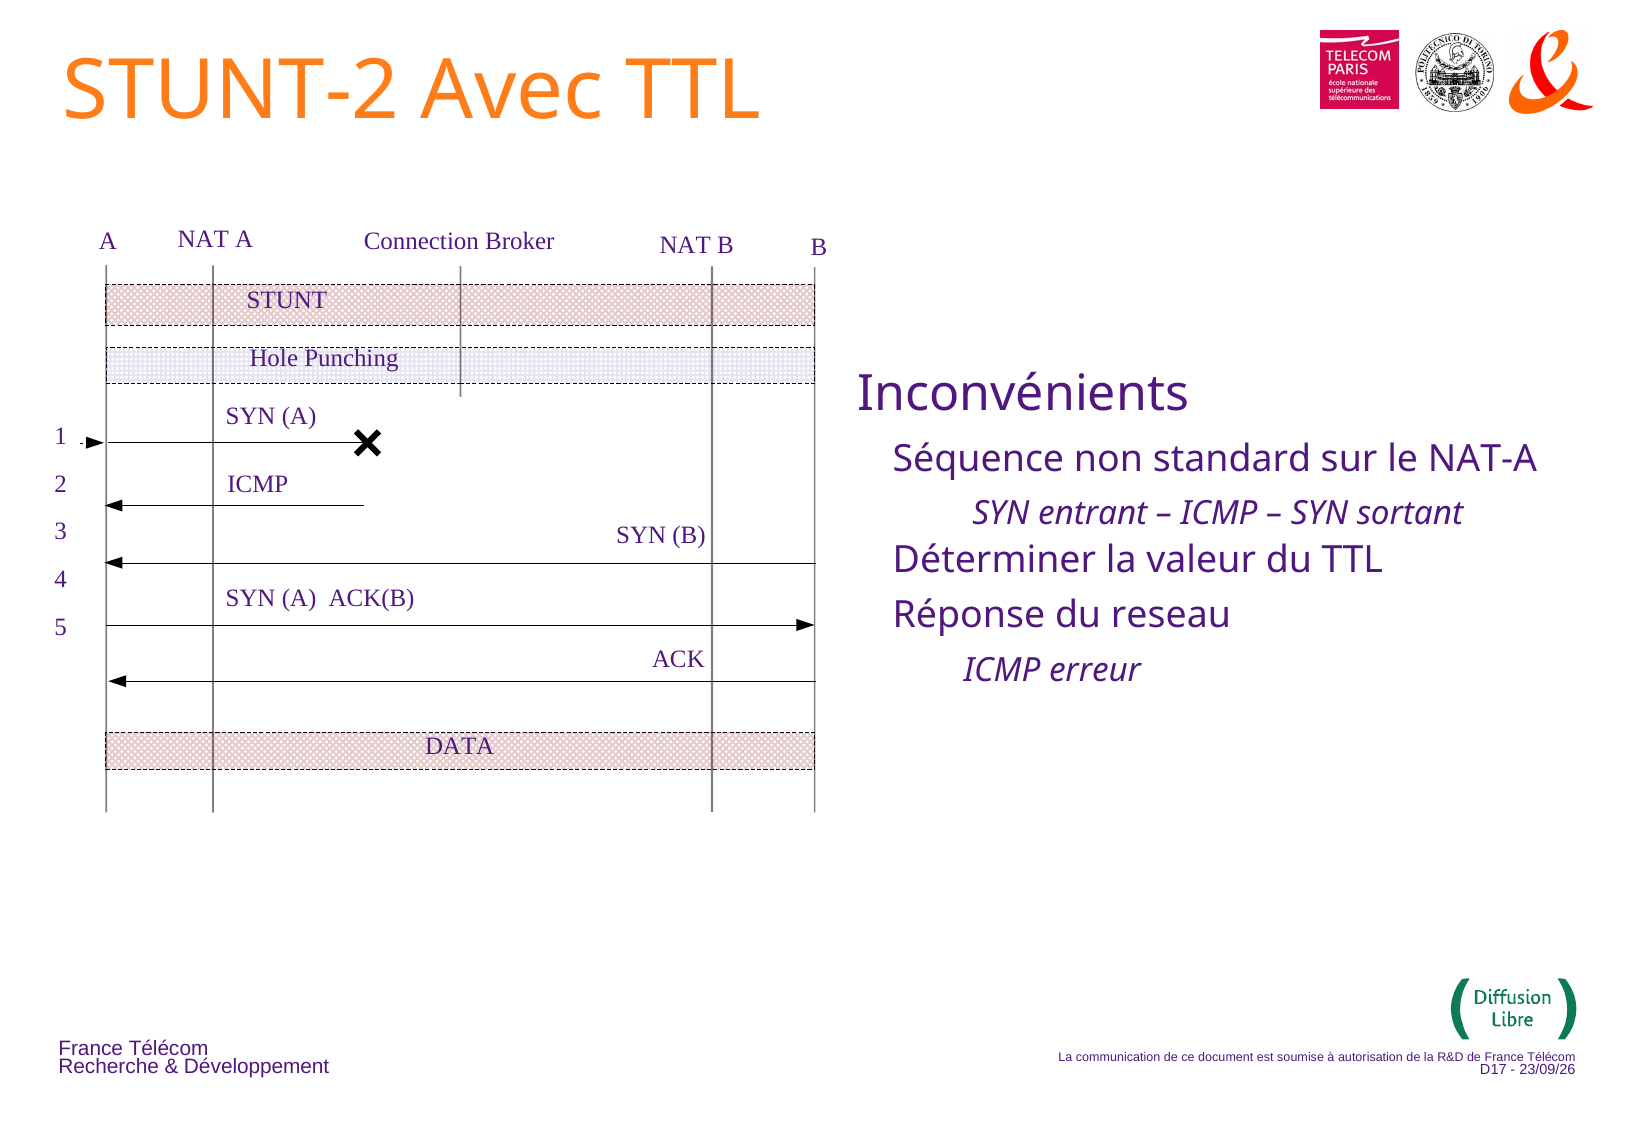

# STUNT-2 Avec TTL
NAT A
A
Connection Broker
NAT B
B
STUNT
Hole Punching
Inconvénients
Séquence non standard sur le NAT-A
 SYN entrant – ICMP – SYN sortant
Déterminer la valeur du TTL
Réponse du reseau
ICMP erreur
SYN (A)
1
2
3
4
5
ICMP
SYN (B)
SYN (A) ACK(B)
ACK
DATA